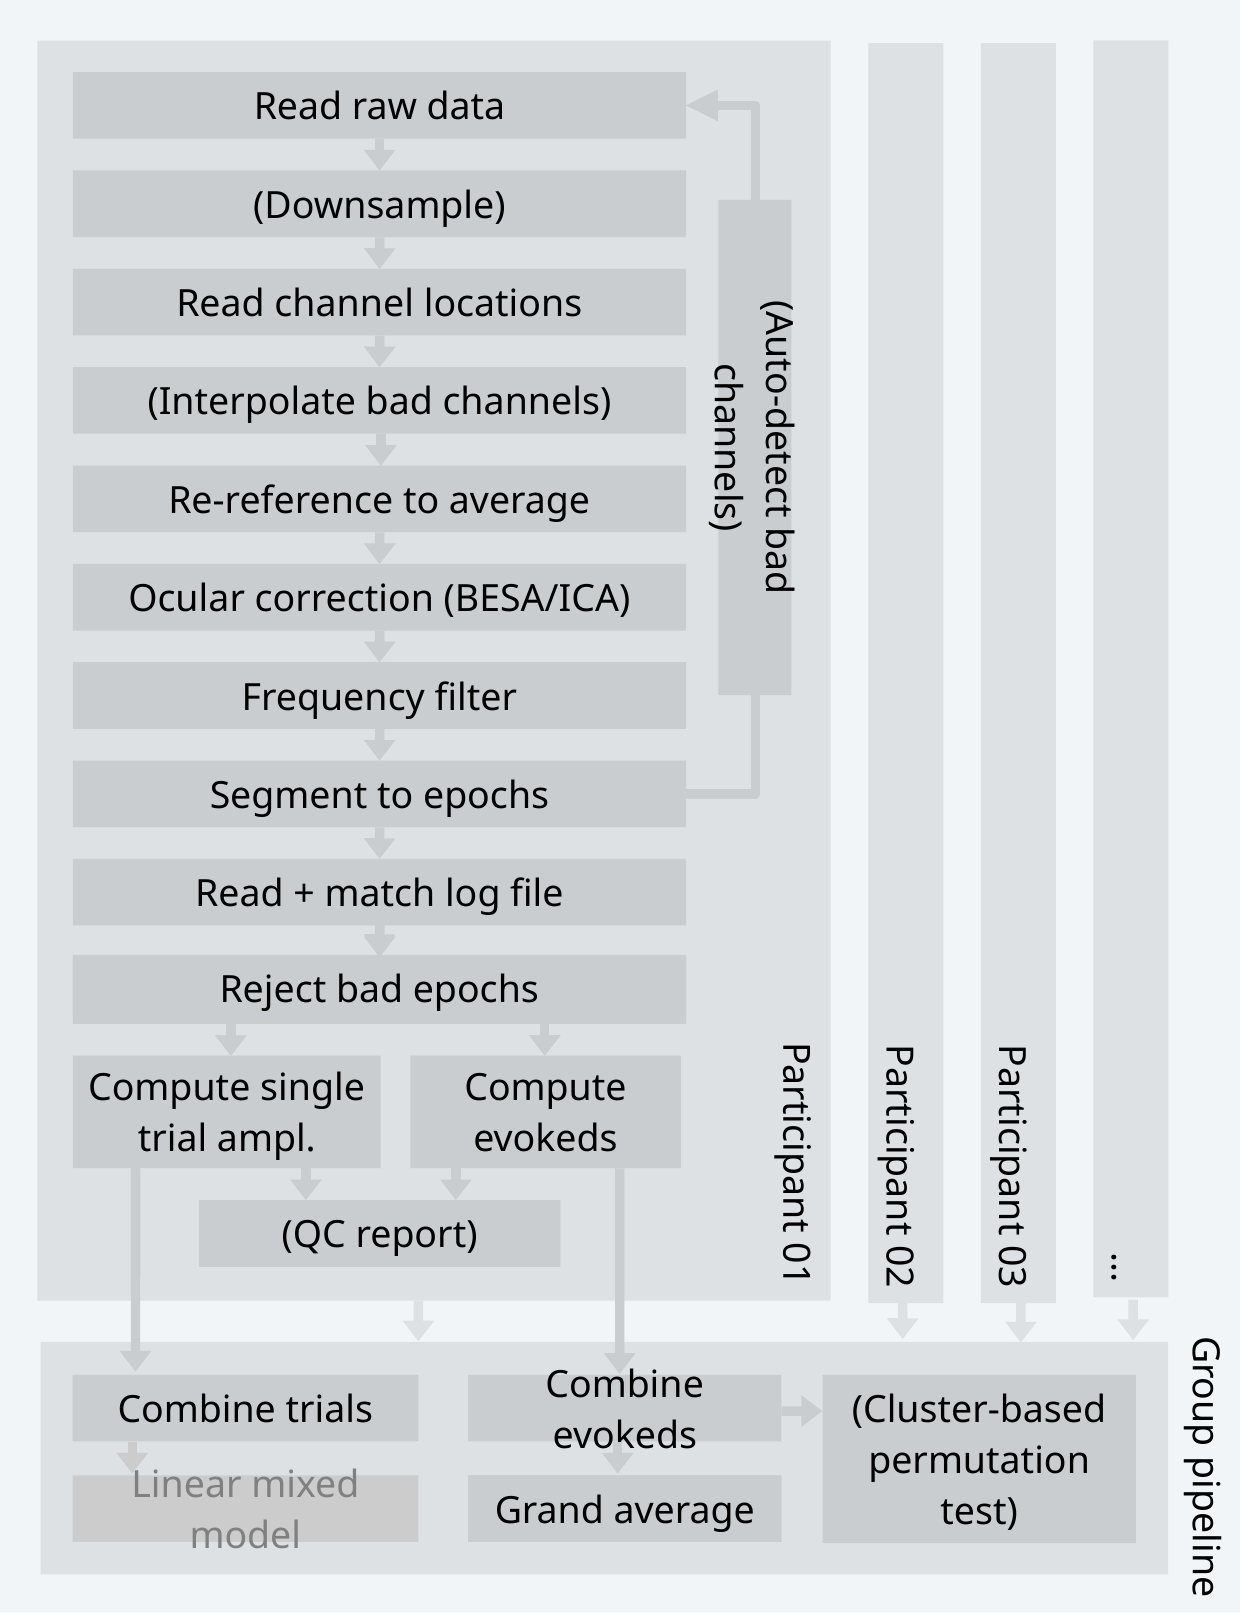

Read raw data
(Downsample)
Group pipeline
Read channel locations
Participant 01
(Interpolate bad channels)
(Auto-detect bad channels)
Re-reference to average
Ocular correction (BESA/ICA)
...
Participant 02
Participant 03
Frequency filter
Segment to epochs
Read + match log file
Reject bad epochs
Reject bad epochs
Compute single trial ampl.
Compute evokeds
(QC report)
Combine trials
Combine evokeds
(Cluster-based permutation
test)
Linear mixed model
Grand average
Grand average